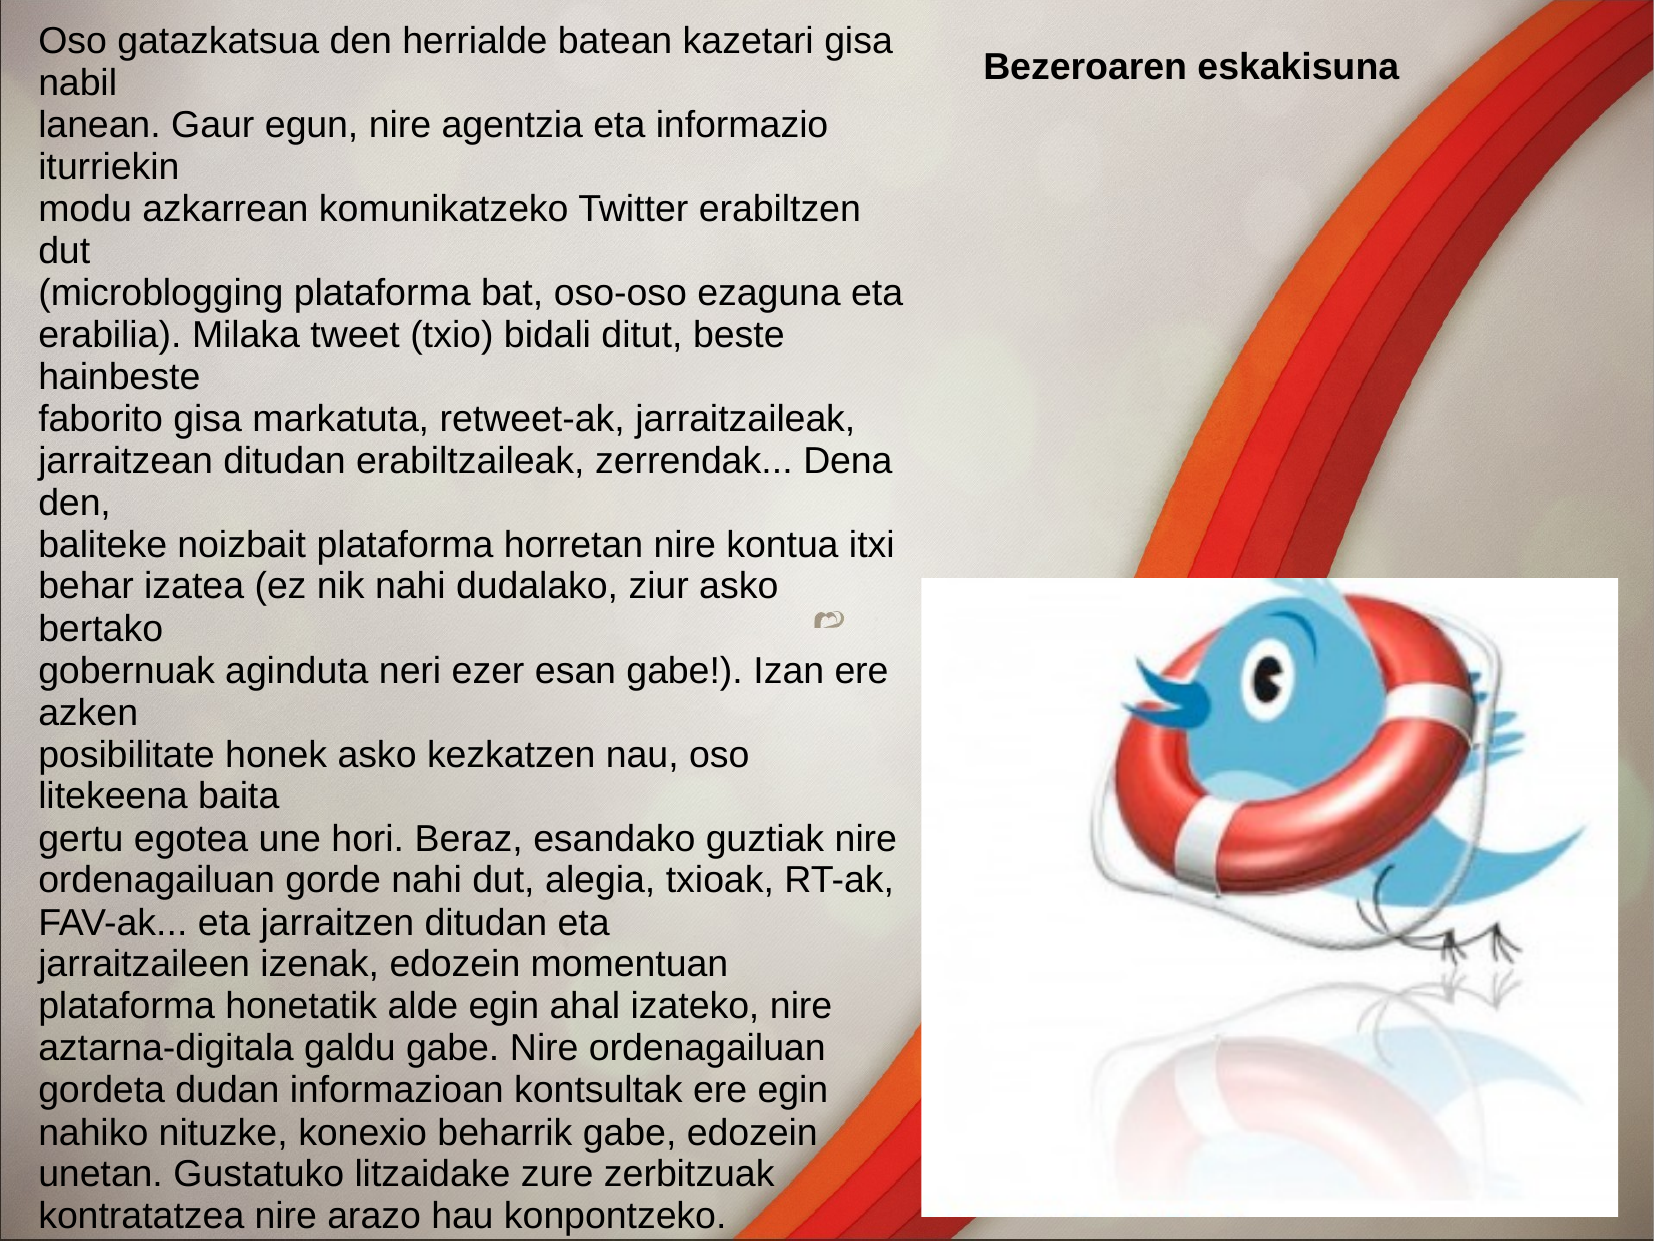

Oso gatazkatsua den herrialde batean kazetari gisa nabil
lanean. Gaur egun, nire agentzia eta informazio iturriekin
modu azkarrean komunikatzeko Twitter erabiltzen dut
(microblogging plataforma bat, oso-oso ezaguna eta
erabilia). Milaka tweet (txio) bidali ditut, beste hainbeste
faborito gisa markatuta, retweet-ak, jarraitzaileak,
jarraitzean ditudan erabiltzaileak, zerrendak... Dena den,
baliteke noizbait plataforma horretan nire kontua itxi
behar izatea (ez nik nahi dudalako, ziur asko bertako
gobernuak aginduta neri ezer esan gabe!). Izan ere azken
posibilitate honek asko kezkatzen nau, oso litekeena baita
gertu egotea une hori. Beraz, esandako guztiak nire
ordenagailuan gorde nahi dut, alegia, txioak, RT-ak, FAV-ak... eta jarraitzen ditudan eta
jarraitzaileen izenak, edozein momentuan plataforma honetatik alde egin ahal izateko, nire
aztarna-digitala galdu gabe. Nire ordenagailuan gordeta dudan informazioan kontsultak ere egin
nahiko nituzke, konexio beharrik gabe, edozein unetan. Gustatuko litzaidake zure zerbitzuak
kontratatzea nire arazo hau konpontzeko.
Bezeroaren eskakisuna